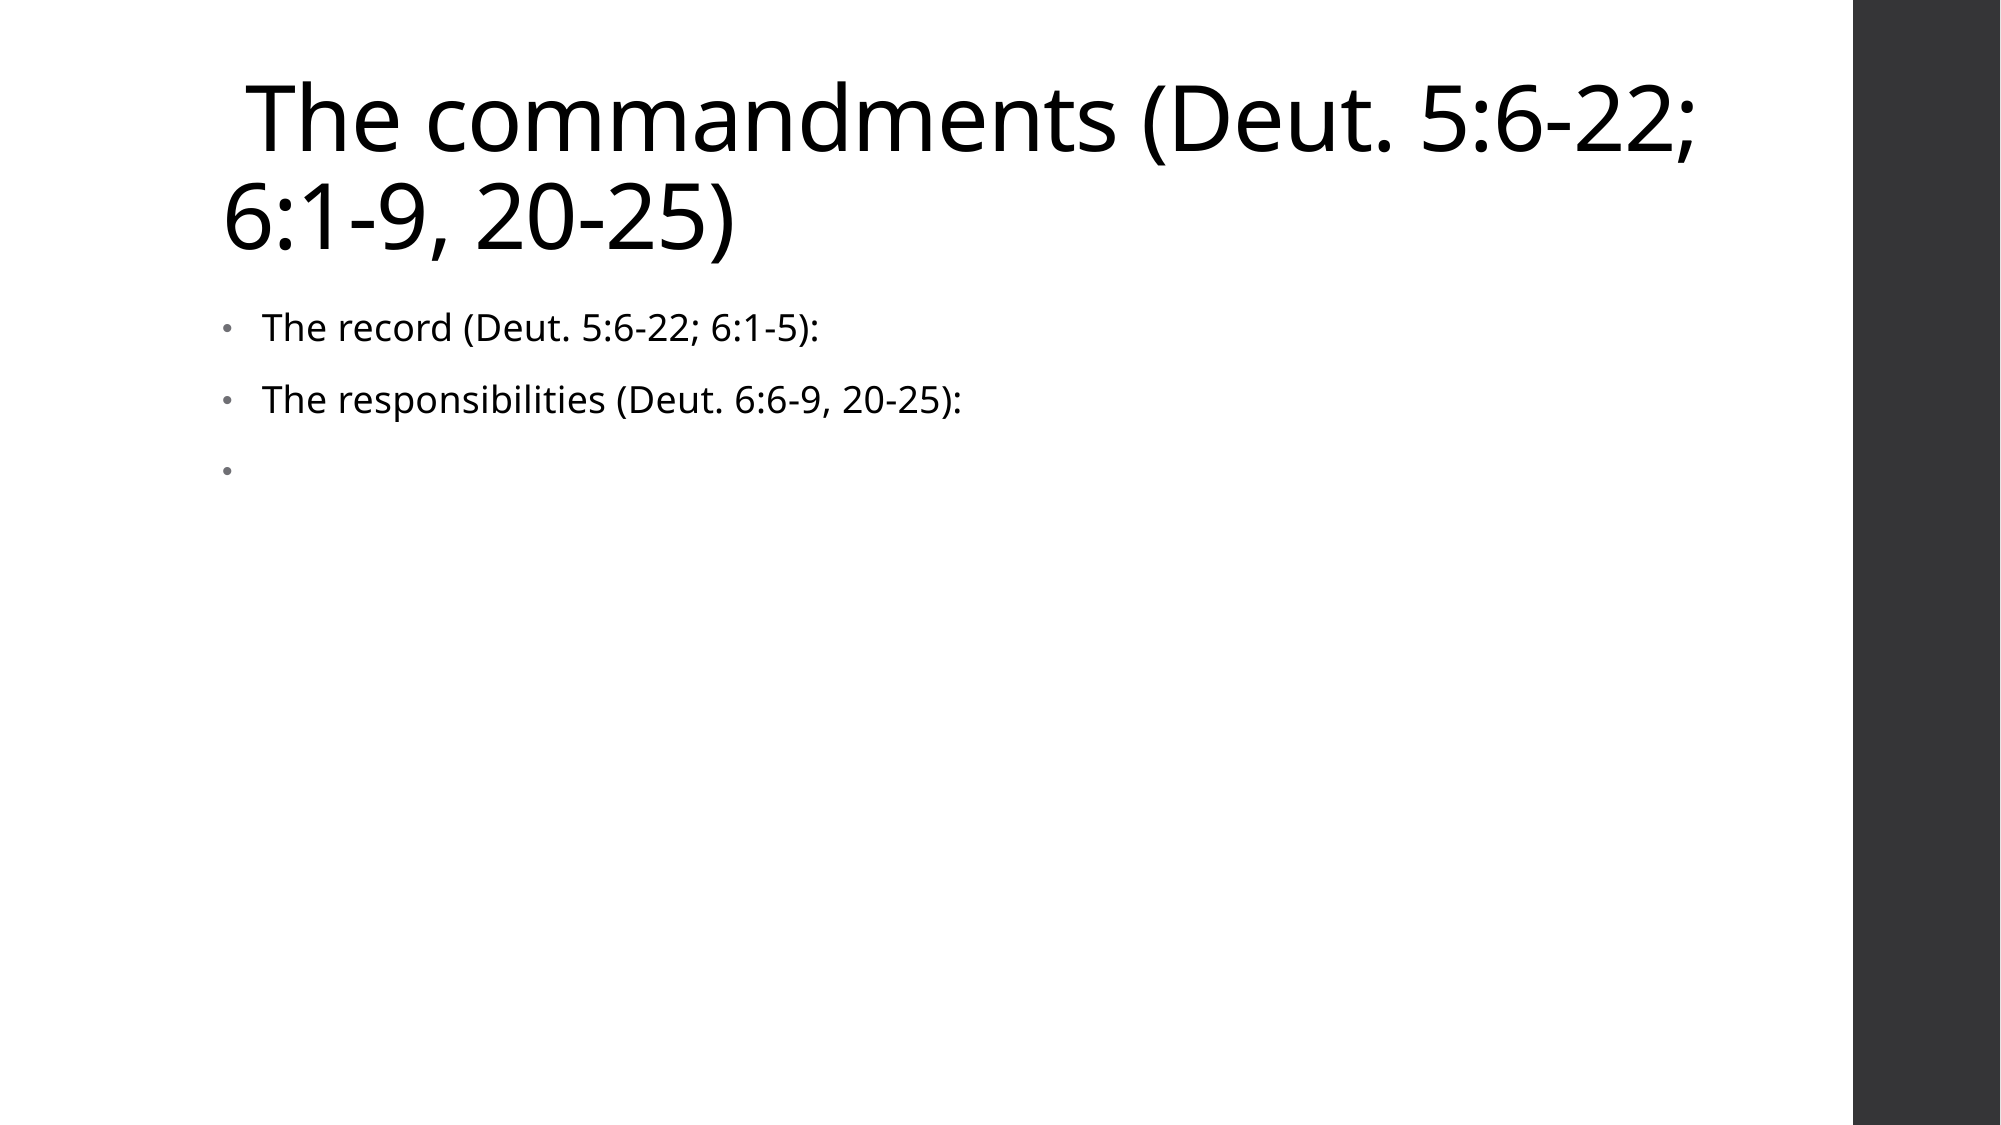

# The commandments (Deut. 5:6-22; 6:1-9, 20-25)
 The record (Deut. 5:6-22; 6:1-5):
 The responsibilities (Deut. 6:6-9, 20-25):